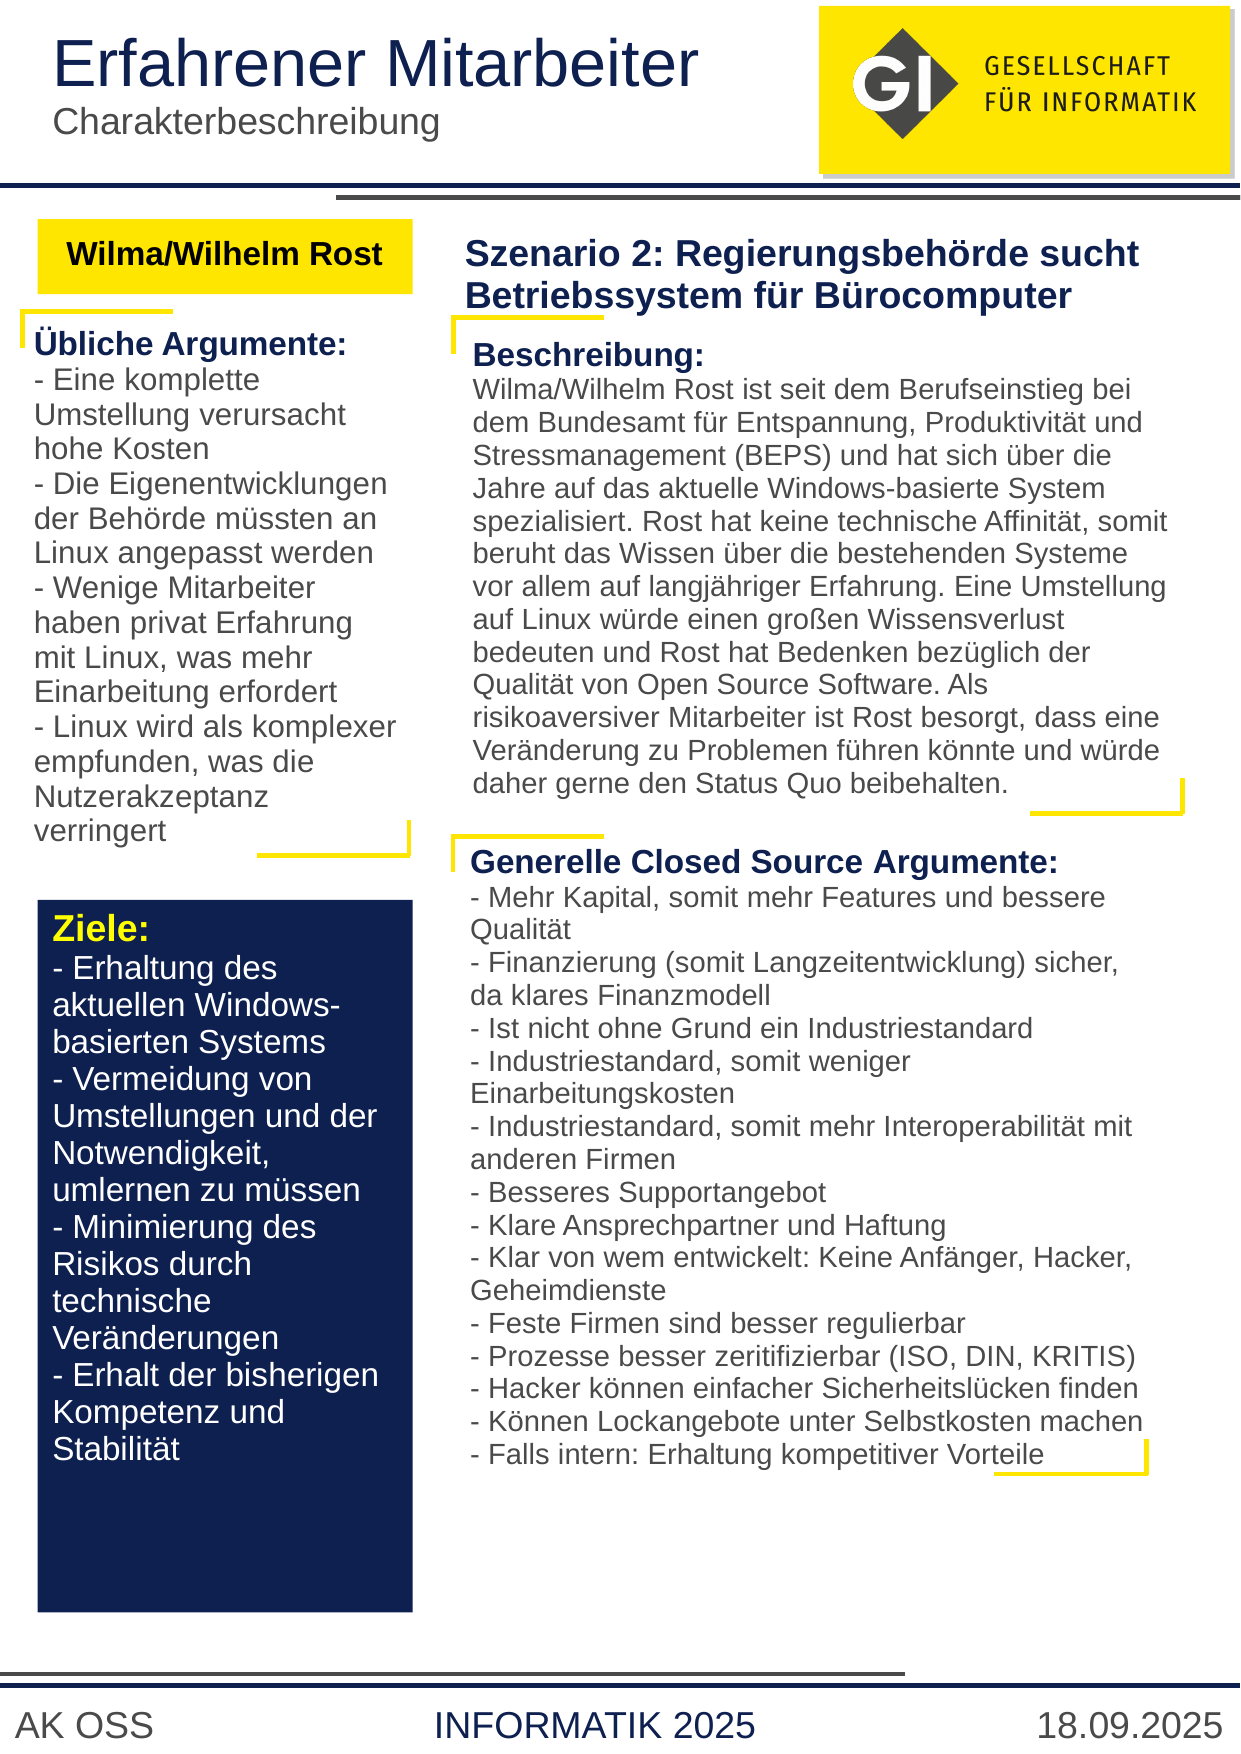

Erfahrener Mitarbeiter
Charakterbeschreibung
Szenario 2: Regierungsbehörde sucht Betriebssystem für Bürocomputer
 Wilma/Wilhelm Rost
Übliche Argumente:
- Eine komplette Umstellung verursacht hohe Kosten
- Die Eigenentwicklungen der Behörde müssten an Linux angepasst werden
- Wenige Mitarbeiter haben privat Erfahrung mit Linux, was mehr Einarbeitung erfordert
- Linux wird als komplexer empfunden, was die Nutzerakzeptanz verringert
Beschreibung:
Wilma/Wilhelm Rost ist seit dem Berufseinstieg bei dem Bundesamt für Entspannung, Produktivität und Stressmanagement (BEPS) und hat sich über die Jahre auf das aktuelle Windows-basierte System spezialisiert. Rost hat keine technische Affinität, somit beruht das Wissen über die bestehenden Systeme vor allem auf langjähriger Erfahrung. Eine Umstellung auf Linux würde einen großen Wissensverlust bedeuten und Rost hat Bedenken bezüglich der Qualität von Open Source Software. Als risikoaversiver Mitarbeiter ist Rost besorgt, dass eine Veränderung zu Problemen führen könnte und würde daher gerne den Status Quo beibehalten.
Generelle Closed Source Argumente:
- Mehr Kapital, somit mehr Features und bessere Qualität
- Finanzierung (somit Langzeitentwicklung) sicher, da klares Finanzmodell
- Ist nicht ohne Grund ein Industriestandard
- Industriestandard, somit weniger Einarbeitungskosten
- Industriestandard, somit mehr Interoperabilität mit anderen Firmen
- Besseres Supportangebot
- Klare Ansprechpartner und Haftung
- Klar von wem entwickelt: Keine Anfänger, Hacker, Geheimdienste
- Feste Firmen sind besser regulierbar
- Prozesse besser zeritifizierbar (ISO, DIN, KRITIS)
- Hacker können einfacher Sicherheitslücken finden
- Können Lockangebote unter Selbstkosten machen
- Falls intern: Erhaltung kompetitiver Vorteile
Ziele:
- Erhaltung des aktuellen Windows-basierten Systems
- Vermeidung von Umstellungen und der Notwendigkeit, umlernen zu müssen
- Minimierung des Risikos durch technische Veränderungen
- Erhalt der bisherigen Kompetenz und Stabilität
AK OSS
INFORMATIK 2025
18.09.2025